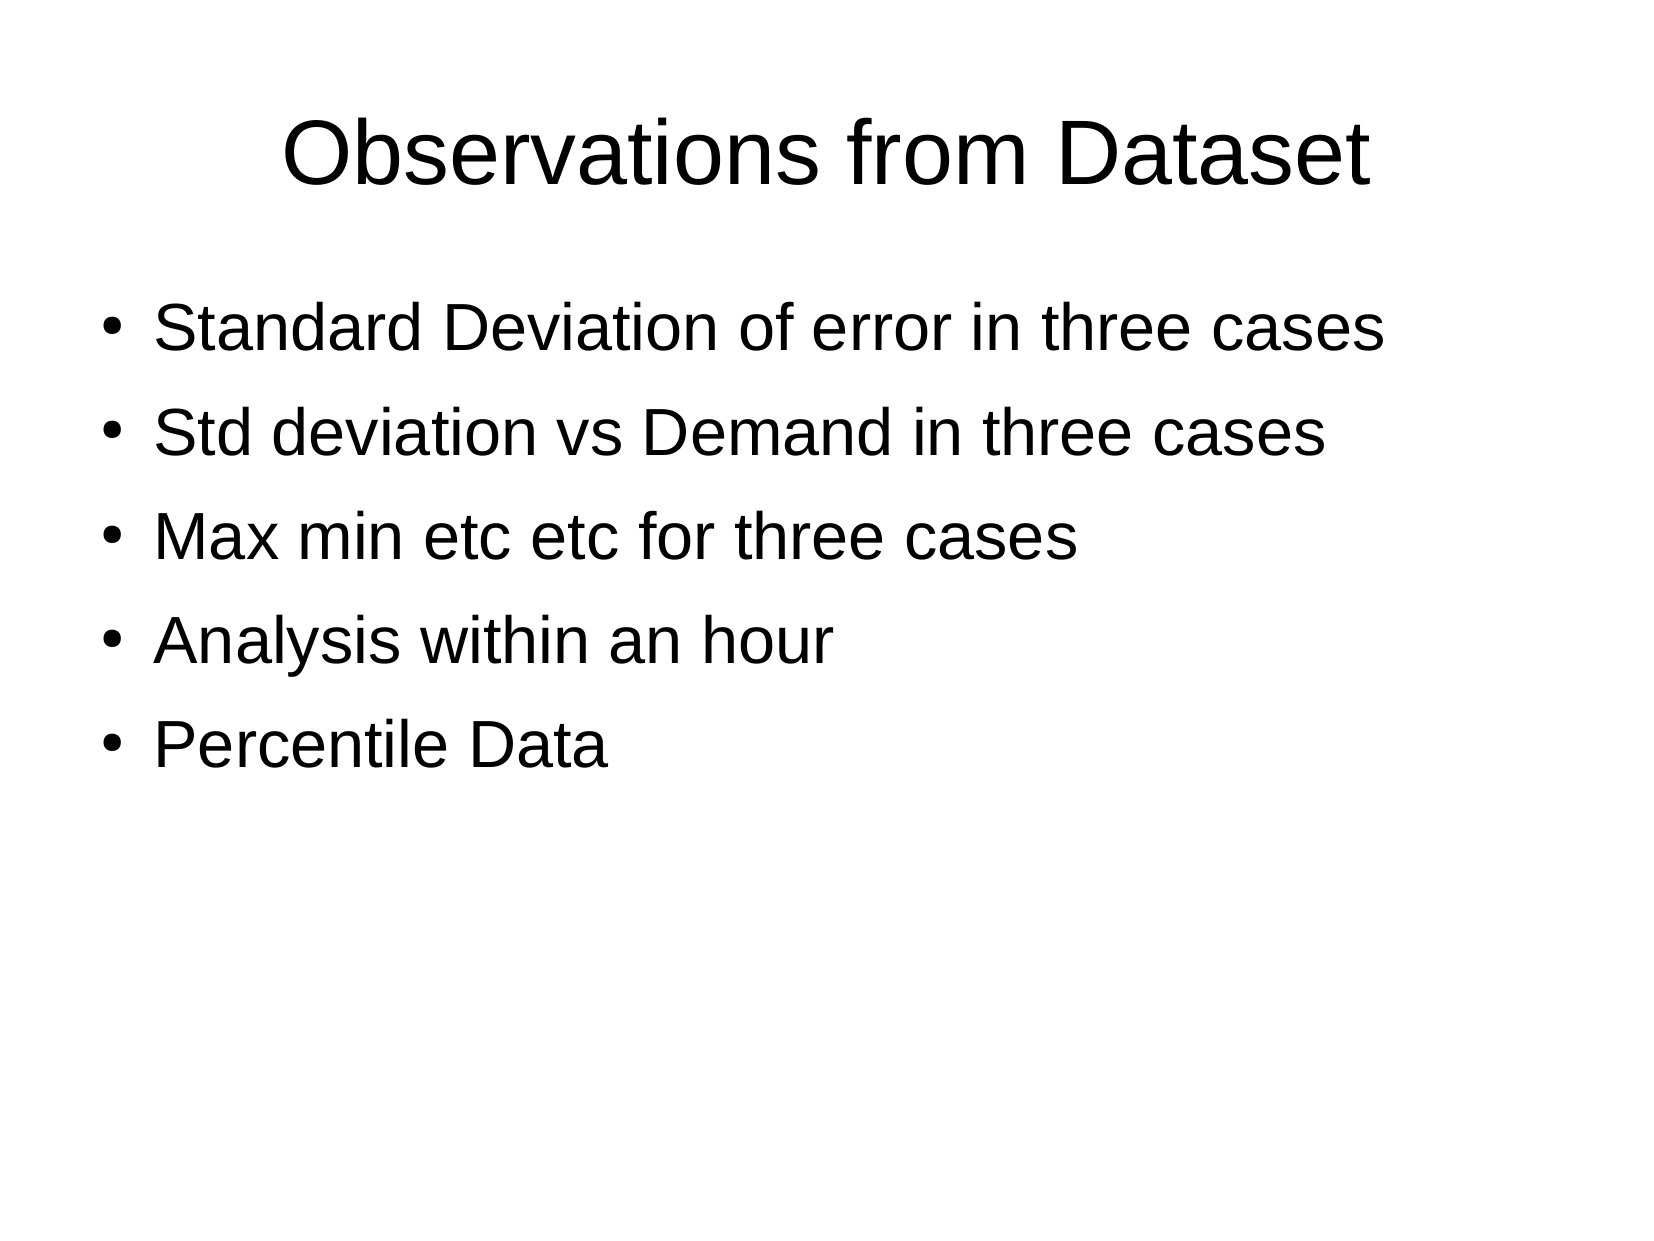

# Observations from Dataset
Standard Deviation of error in three cases
Std deviation vs Demand in three cases
Max min etc etc for three cases
Analysis within an hour
Percentile Data